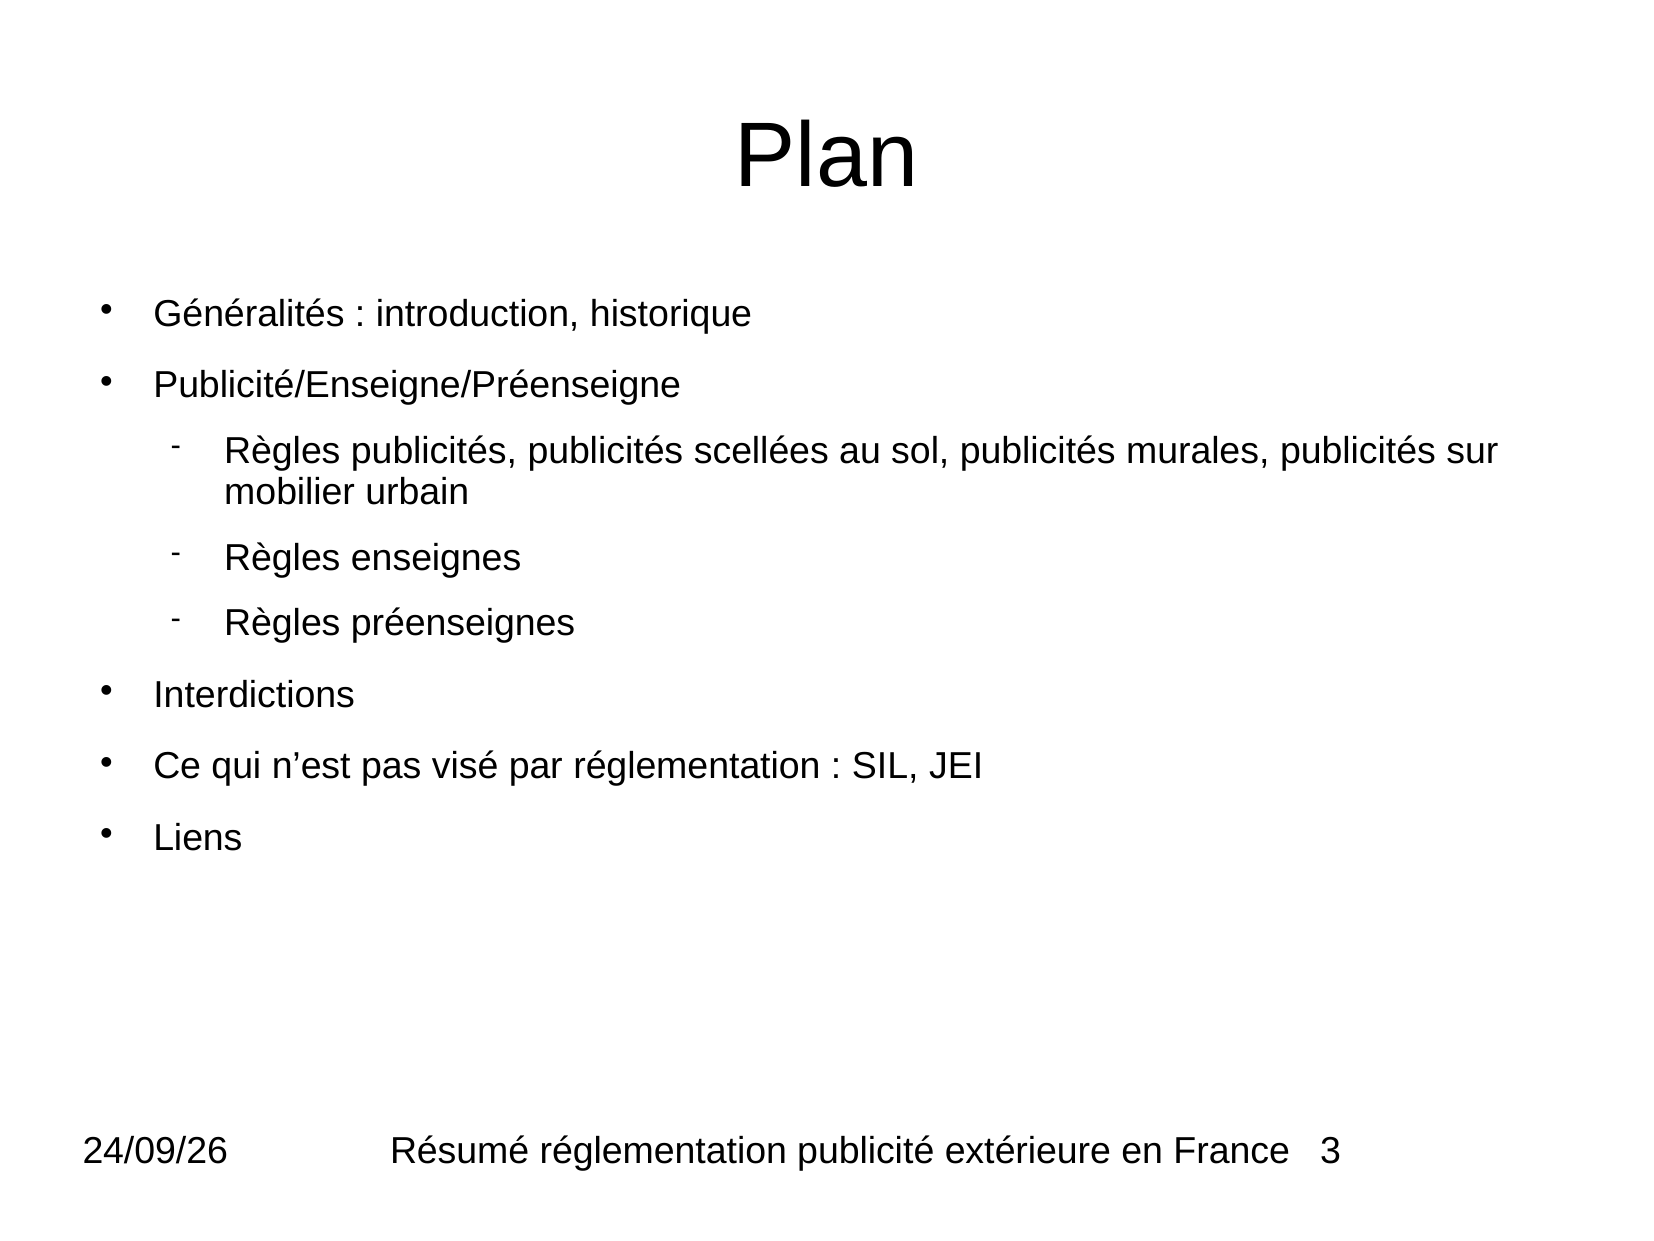

# Plan
Généralités : introduction, historique
Publicité/Enseigne/Préenseigne
Règles publicités, publicités scellées au sol, publicités murales, publicités sur mobilier urbain
Règles enseignes
Règles préenseignes
Interdictions
Ce qui n’est pas visé par réglementation : SIL, JEI
Liens
Résumé réglementation publicité extérieure en France
3